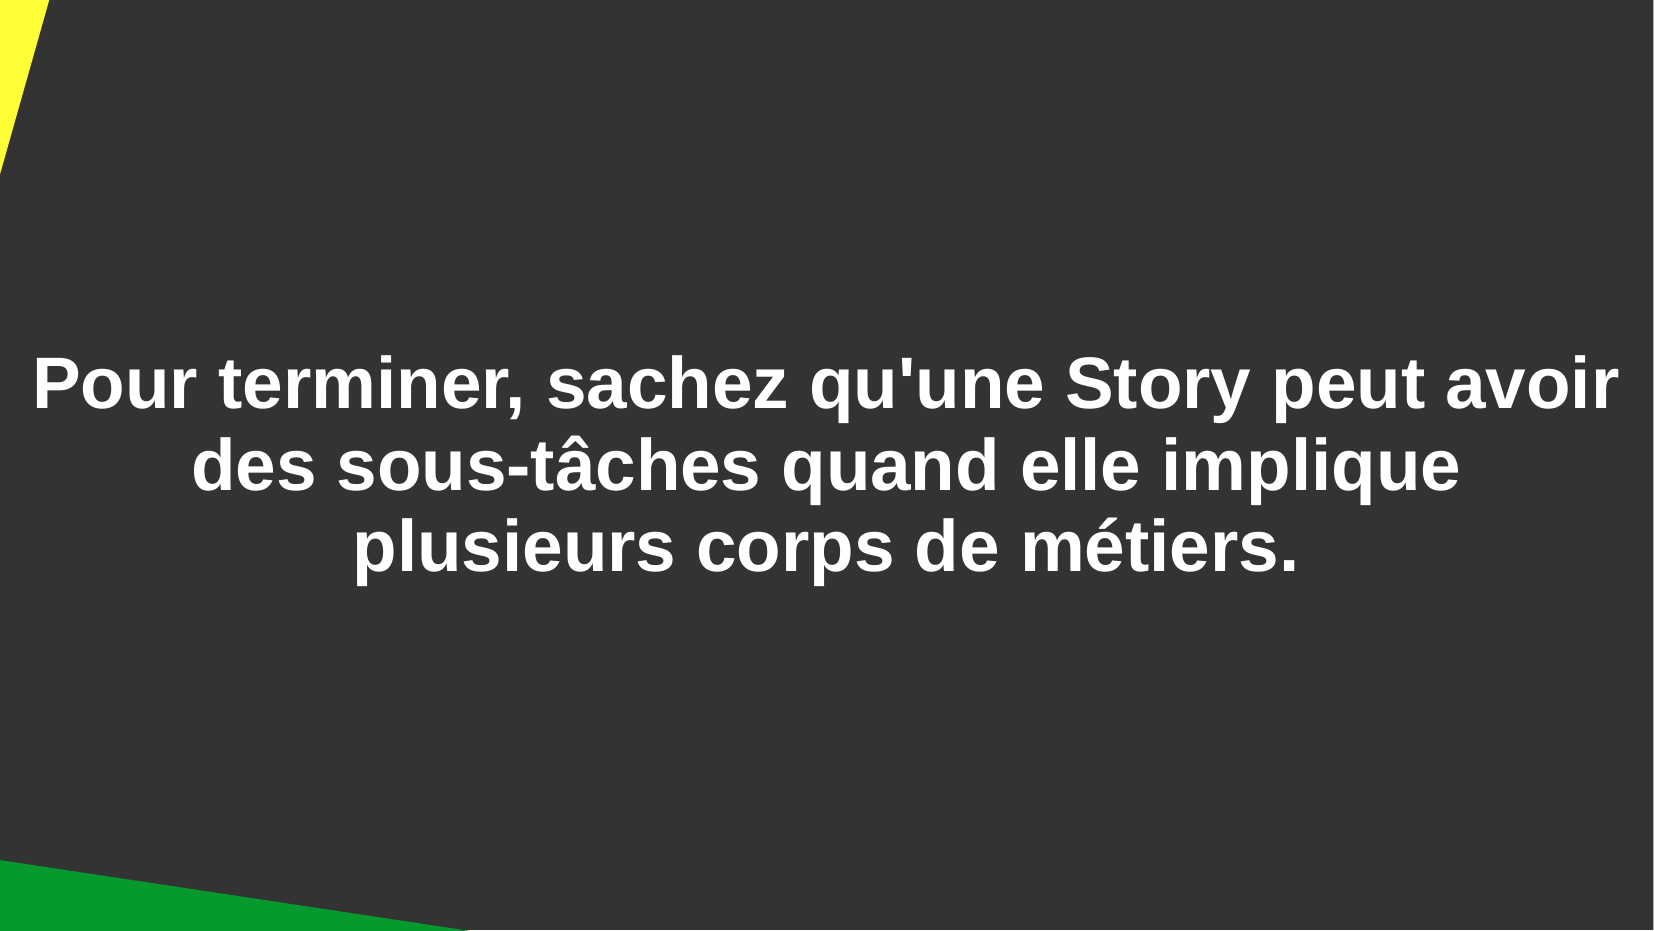

# Pour terminer, sachez qu'une Story peut avoir des sous-tâches quand elle implique plusieurs corps de métiers.